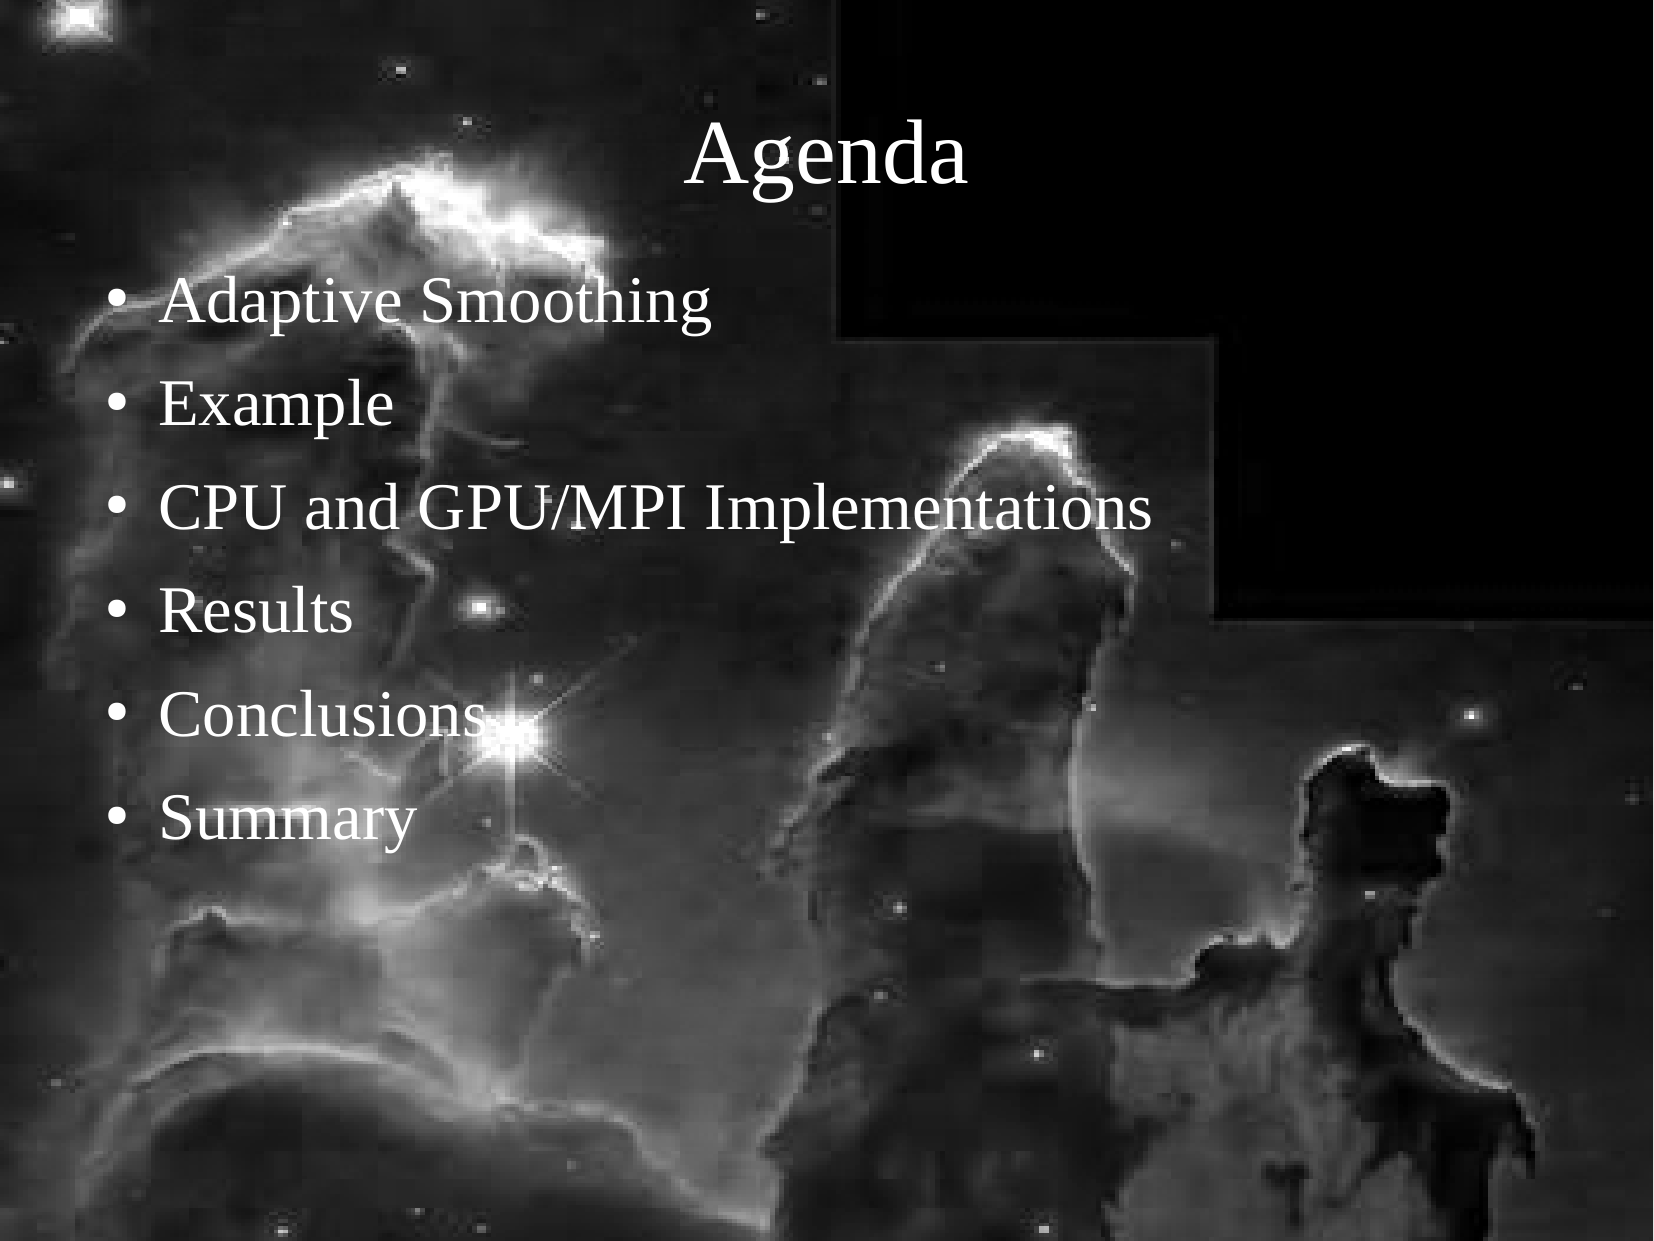

# Agenda
Adaptive Smoothing
Example
CPU and GPU/MPI Implementations
Results
Conclusions
Summary